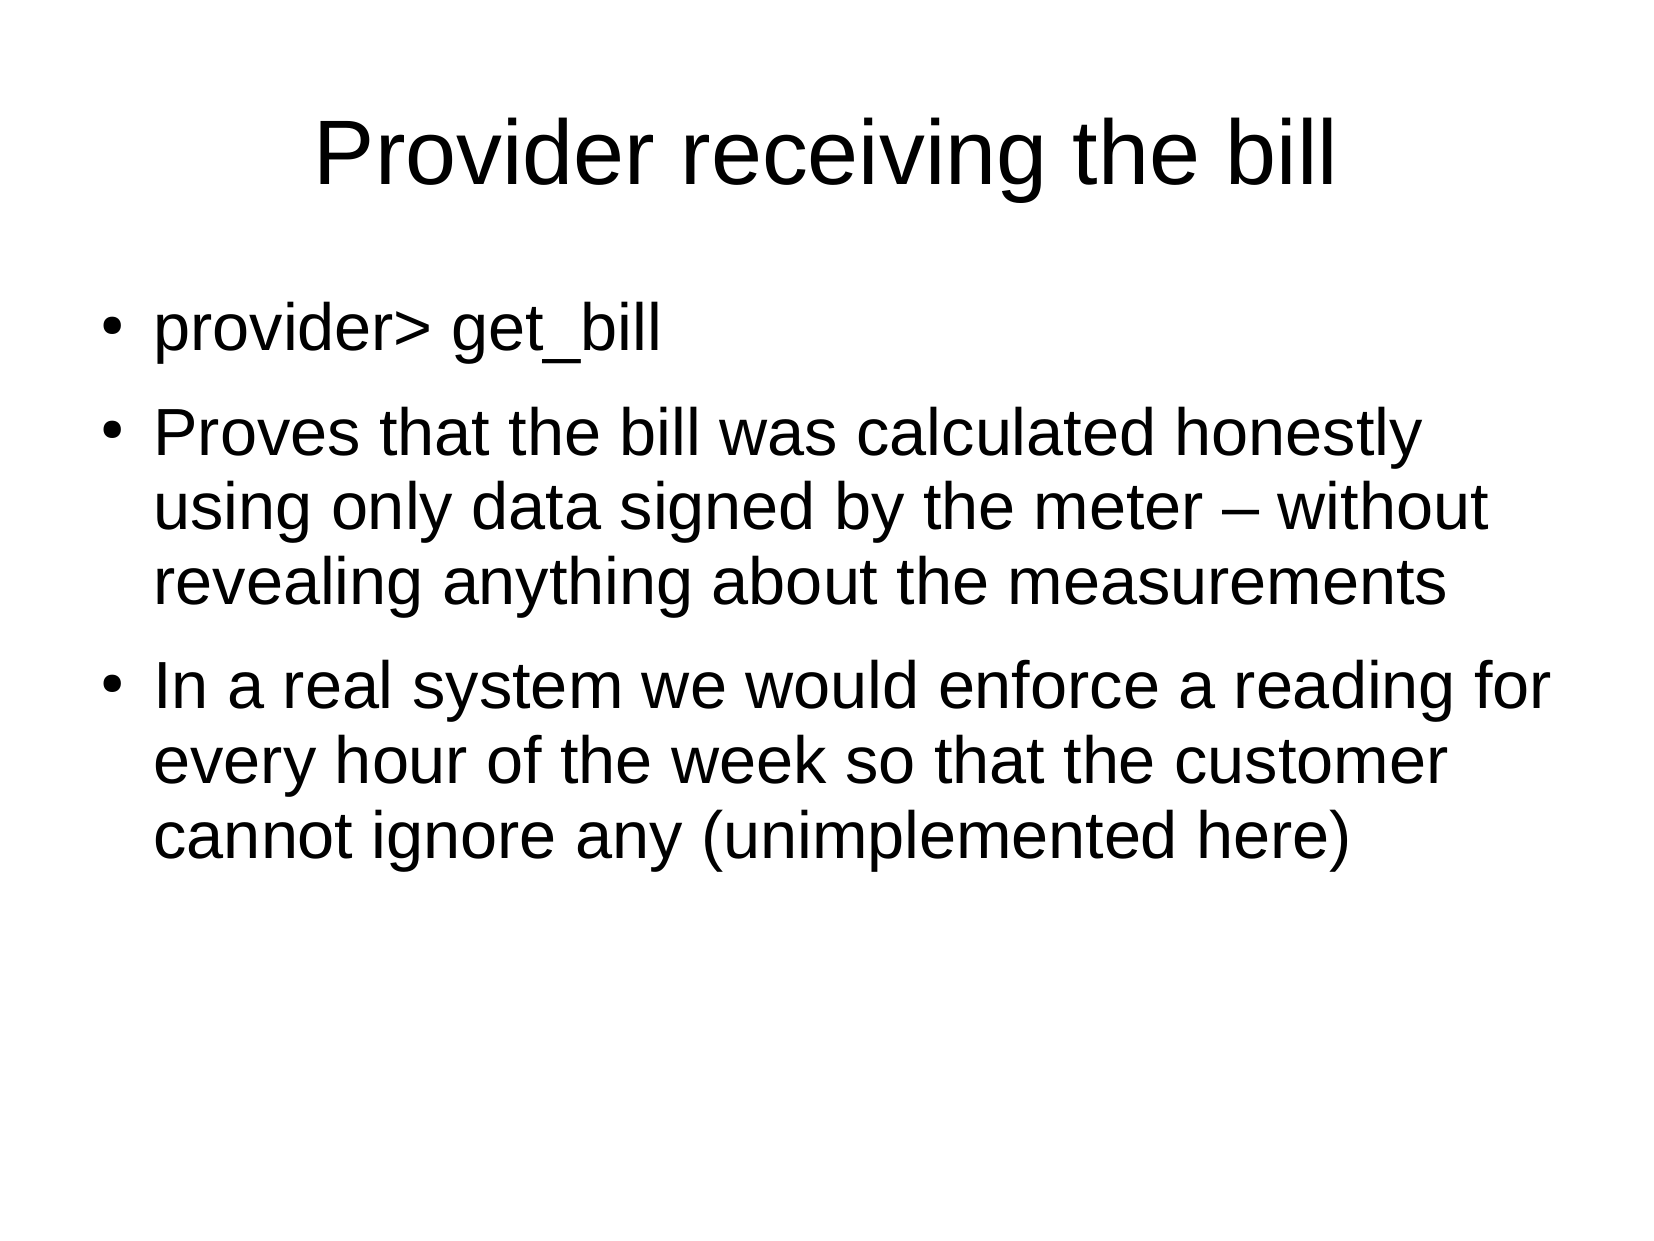

# Provider receiving the bill
provider> get_bill
Proves that the bill was calculated honestly using only data signed by the meter – without revealing anything about the measurements
In a real system we would enforce a reading for every hour of the week so that the customer cannot ignore any (unimplemented here)